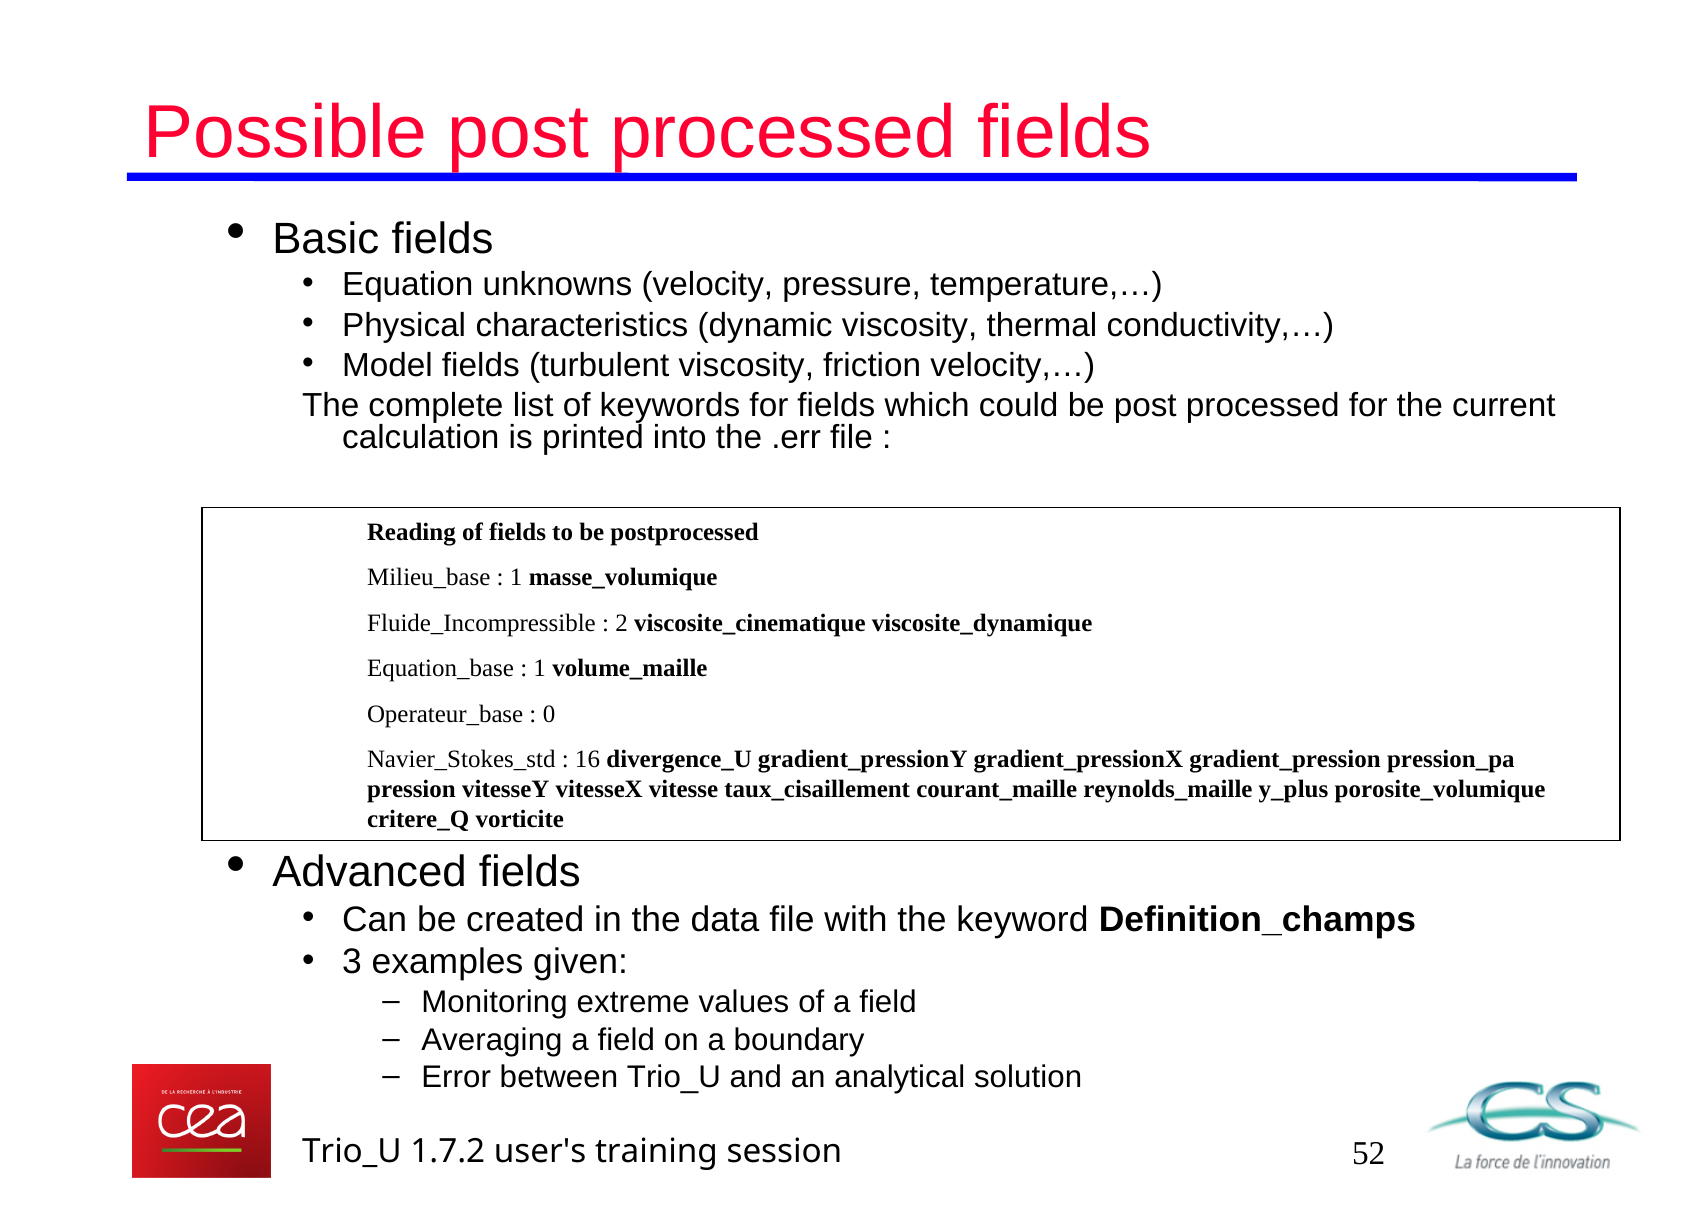

# Possible post processed fields
Basic fields
Equation unknowns (velocity, pressure, temperature,…)
Physical characteristics (dynamic viscosity, thermal conductivity,…)
Model fields (turbulent viscosity, friction velocity,…)
The complete list of keywords for fields which could be post processed for the current calculation is printed into the .err file :
Advanced fields
Can be created in the data file with the keyword Definition_champs
3 examples given:
Monitoring extreme values of a field
Averaging a field on a boundary
Error between Trio_U and an analytical solution
Reading of fields to be postprocessed
Milieu_base : 1 masse_volumique
Fluide_Incompressible : 2 viscosite_cinematique viscosite_dynamique
Equation_base : 1 volume_maille
Operateur_base : 0
Navier_Stokes_std : 16 divergence_U gradient_pressionY gradient_pressionX gradient_pression pression_pa pression vitesseY vitesseX vitesse taux_cisaillement courant_maille reynolds_maille y_plus porosite_volumique critere_Q vorticite
Trio_U 1.7.2 user's training session
52